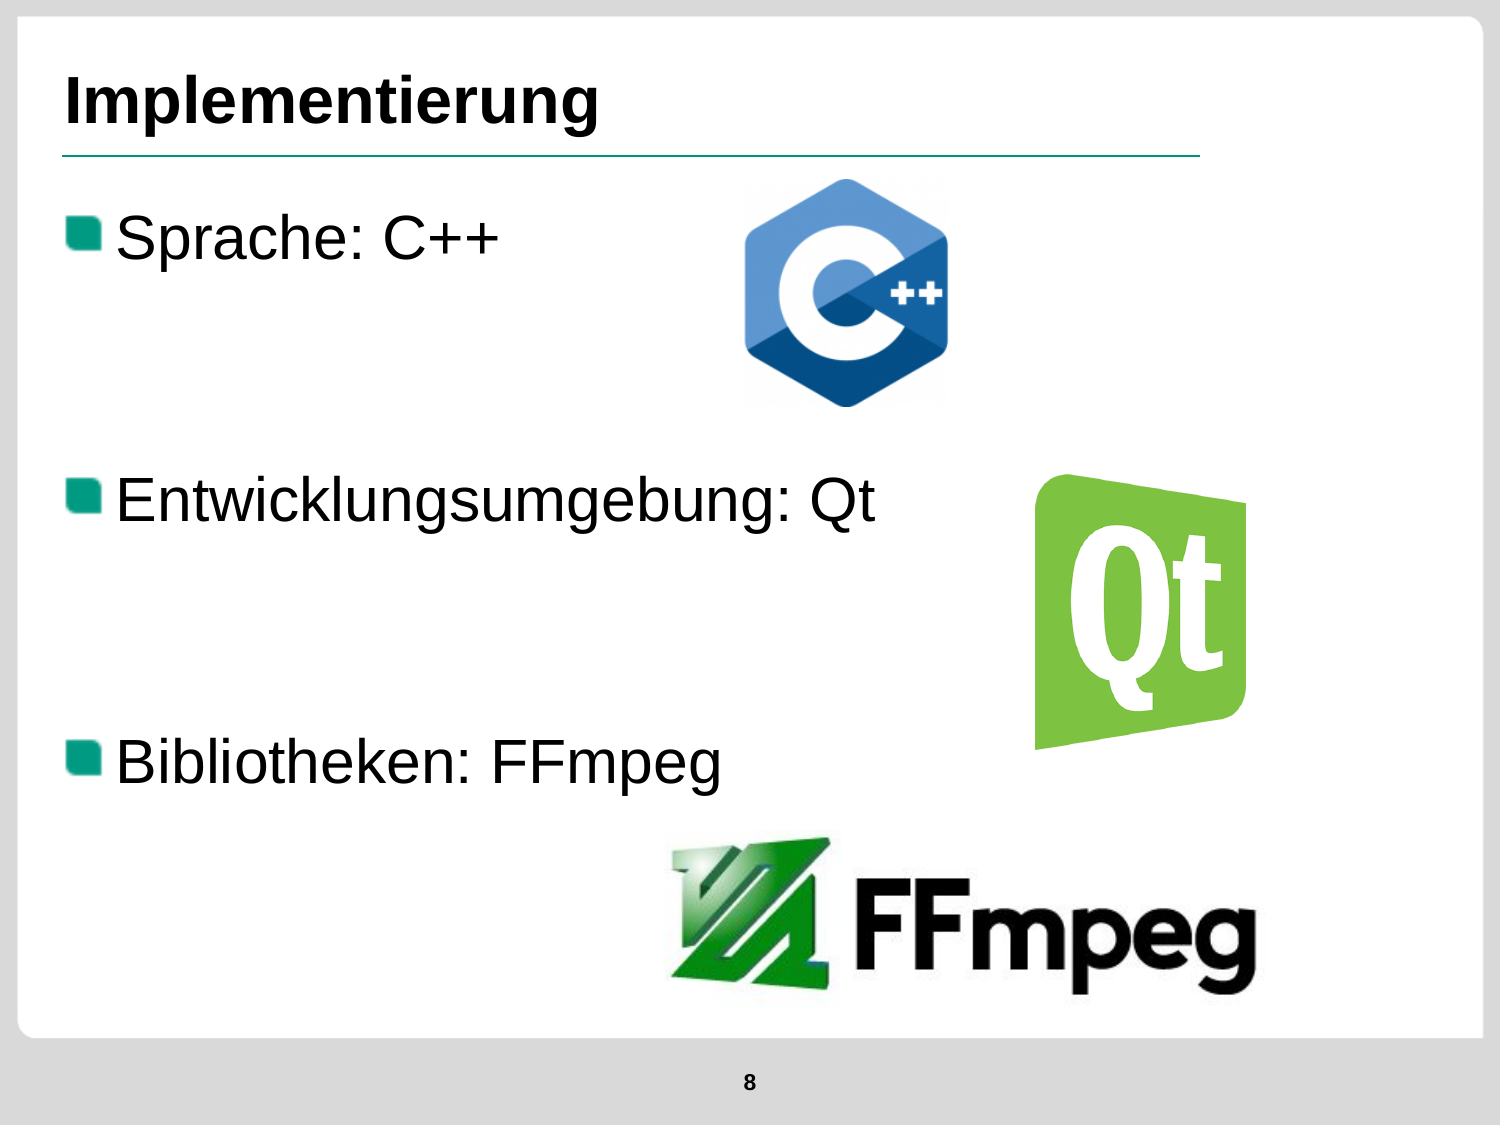

# Implementierung
Sprache: C++
Entwicklungsumgebung: Qt
Bibliotheken: FFmpeg